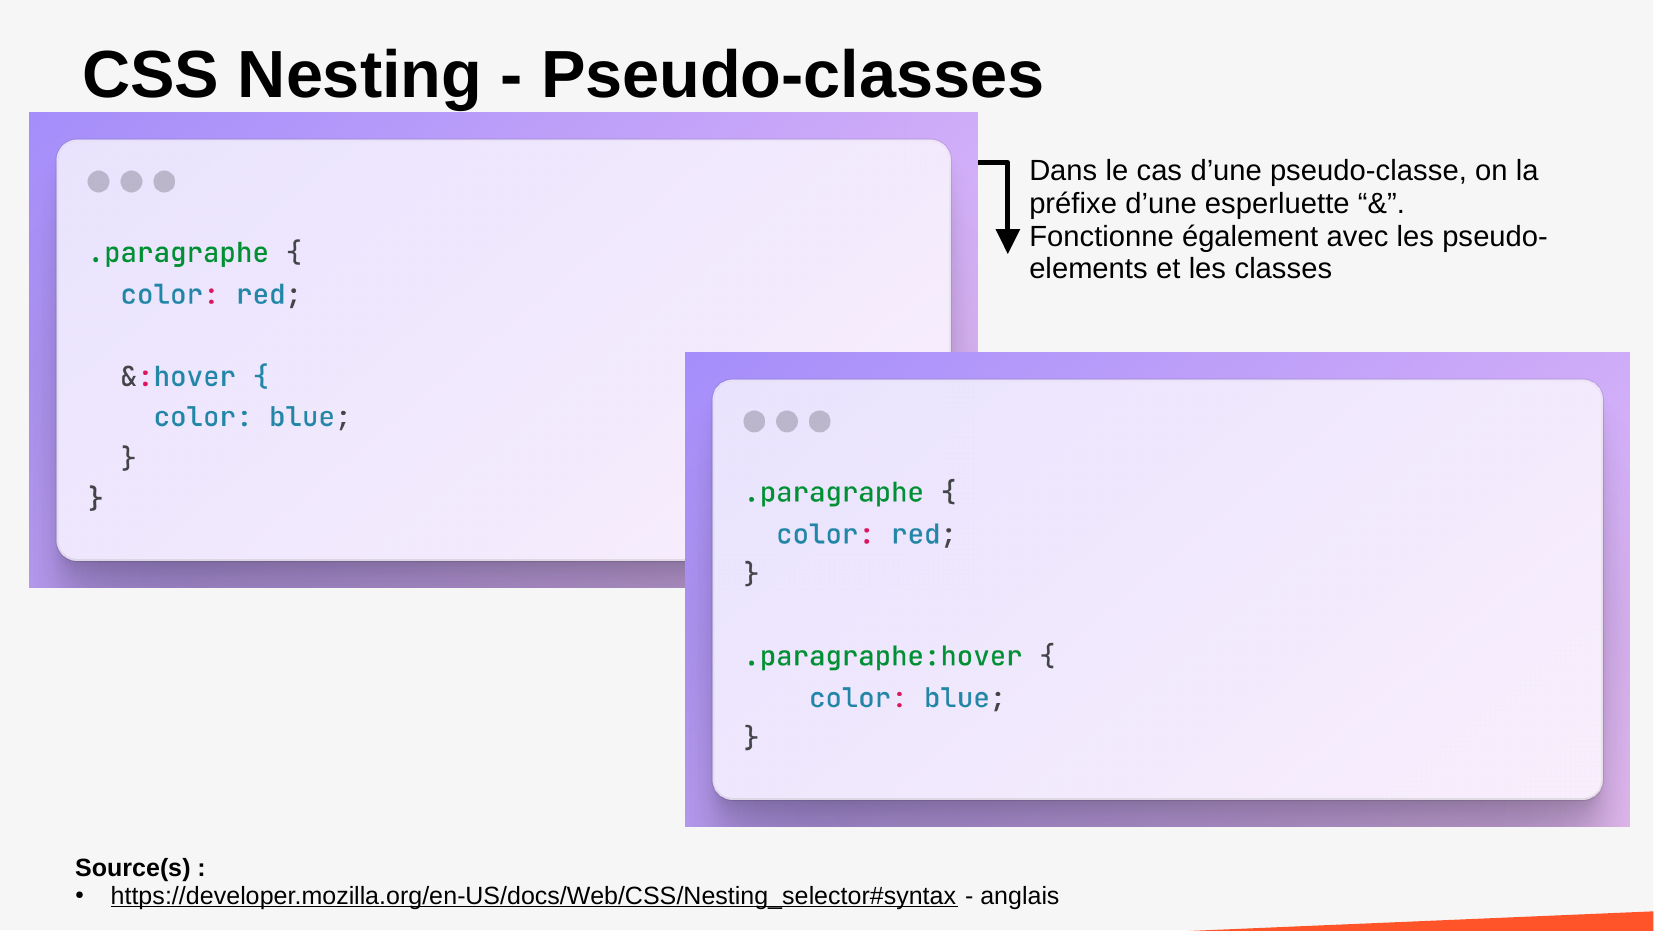

# CSS Nesting - Pseudo-classes
Dans le cas d’une pseudo-classe, on la préfixe d’une esperluette “&”.
Fonctionne également avec les pseudo-elements et les classes
Source(s) :
https://developer.mozilla.org/en-US/docs/Web/CSS/Nesting_selector#syntax - anglais
Très verbeux
Beaucoup de répétitivité
Impossibilité de faire de la programmation